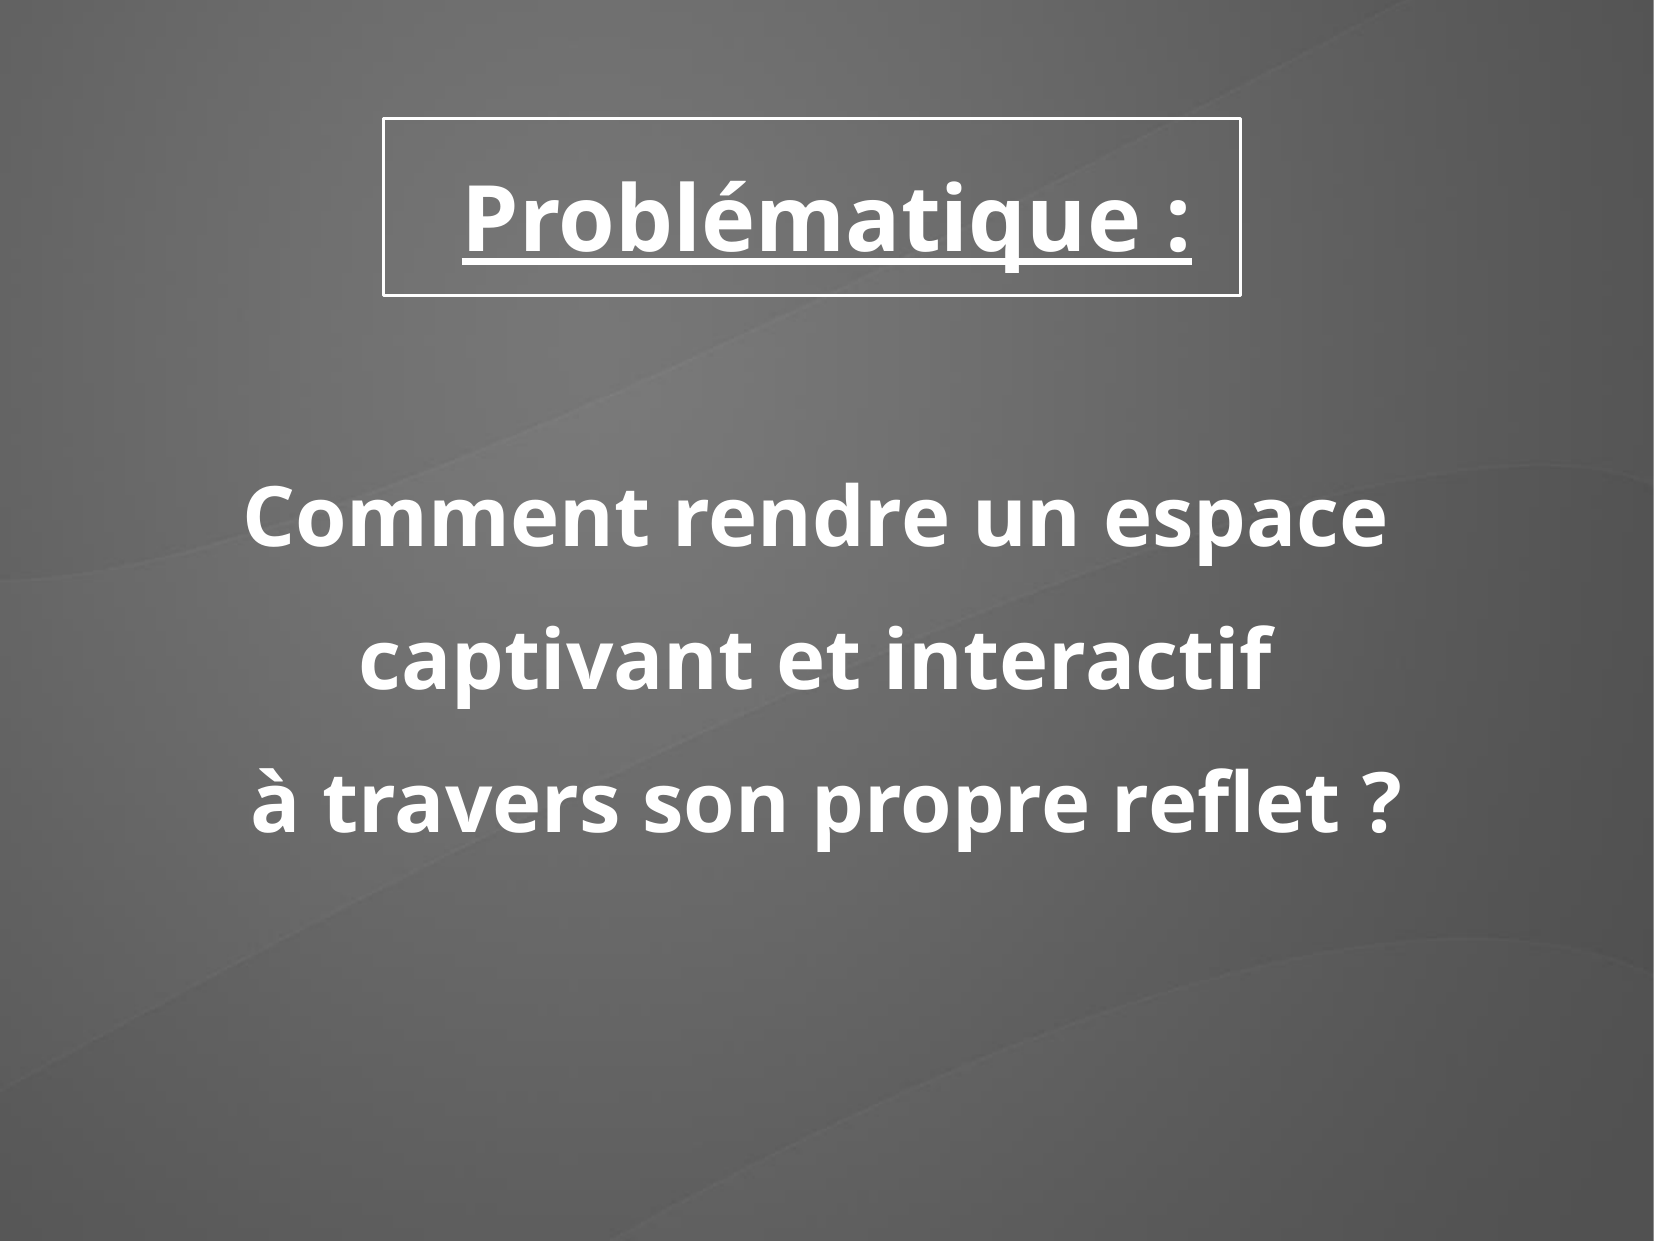

# Problématique :
Comment rendre un espace
captivant et interactif
à travers son propre reflet ?